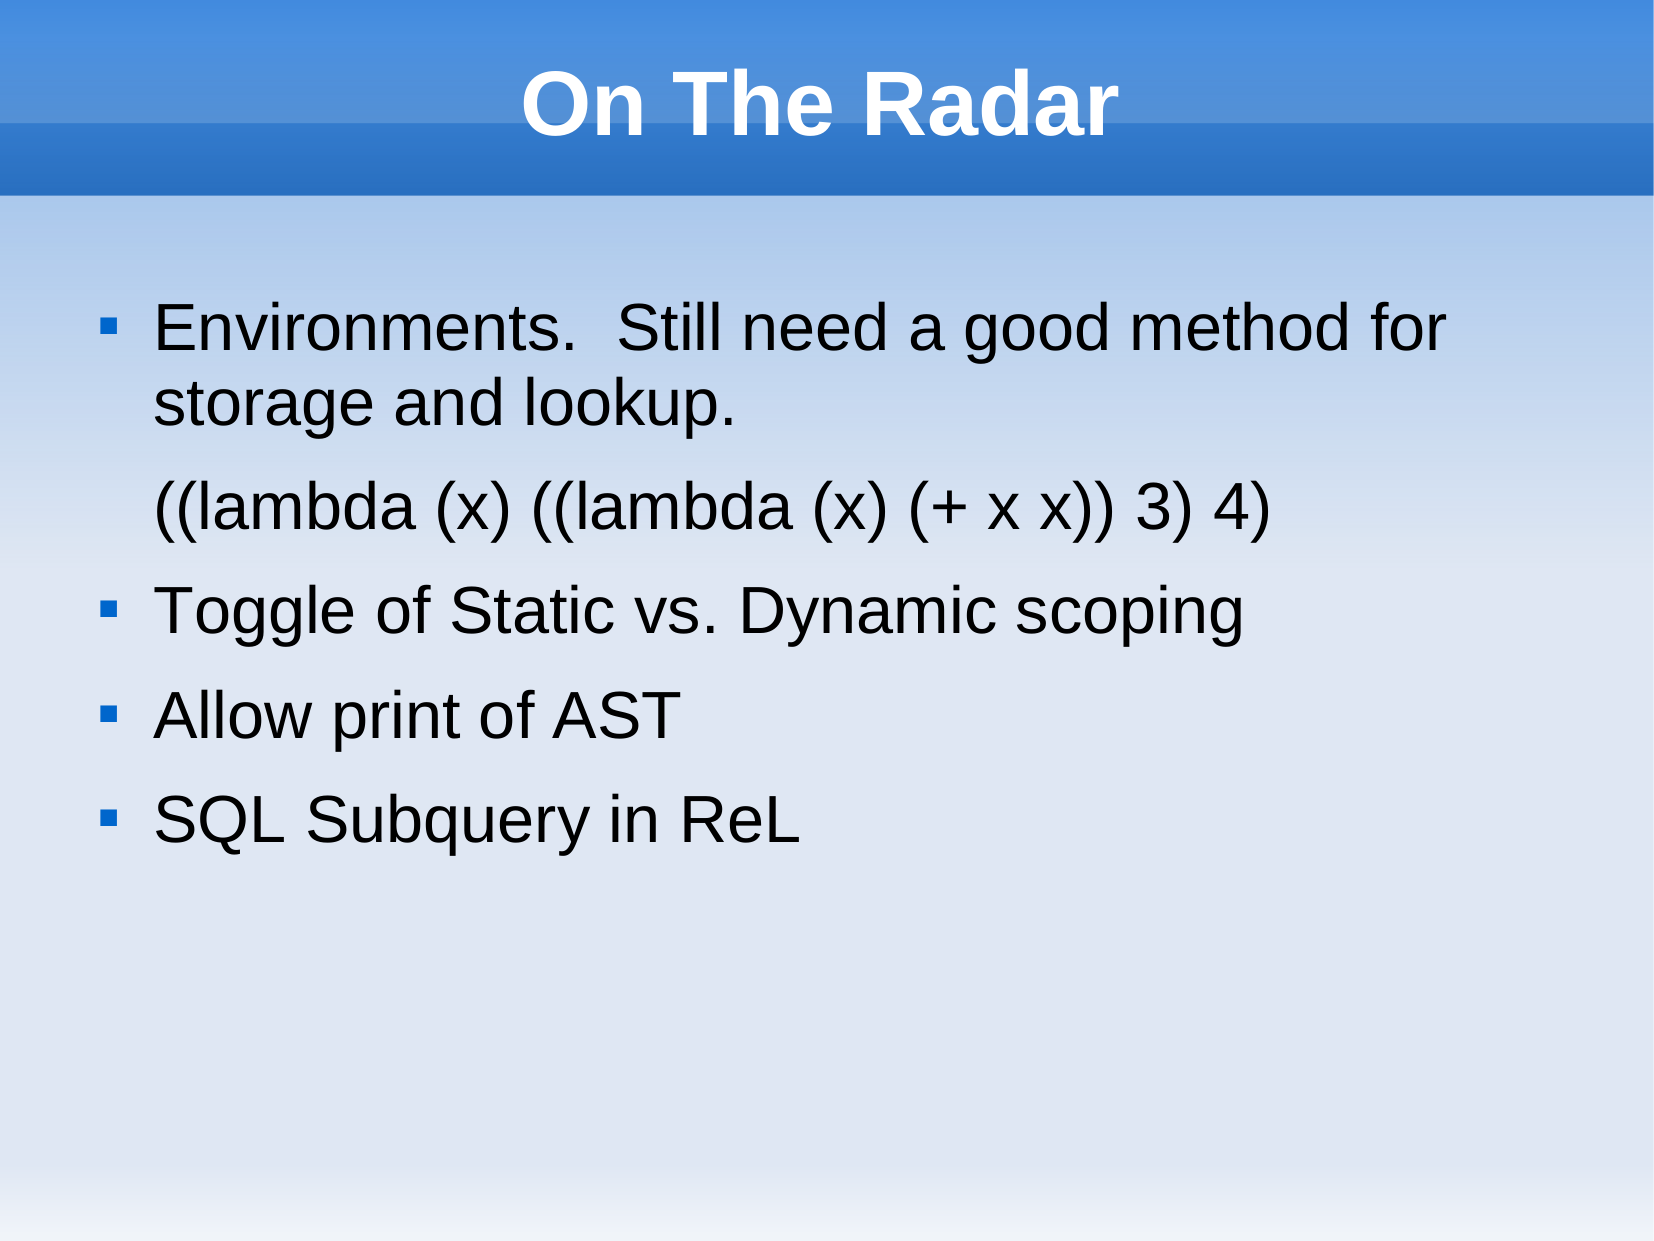

# On The Radar
Environments. Still need a good method for storage and lookup.
((lambda (x) ((lambda (x) (+ x x)) 3) 4)
Toggle of Static vs. Dynamic scoping
Allow print of AST
SQL Subquery in ReL